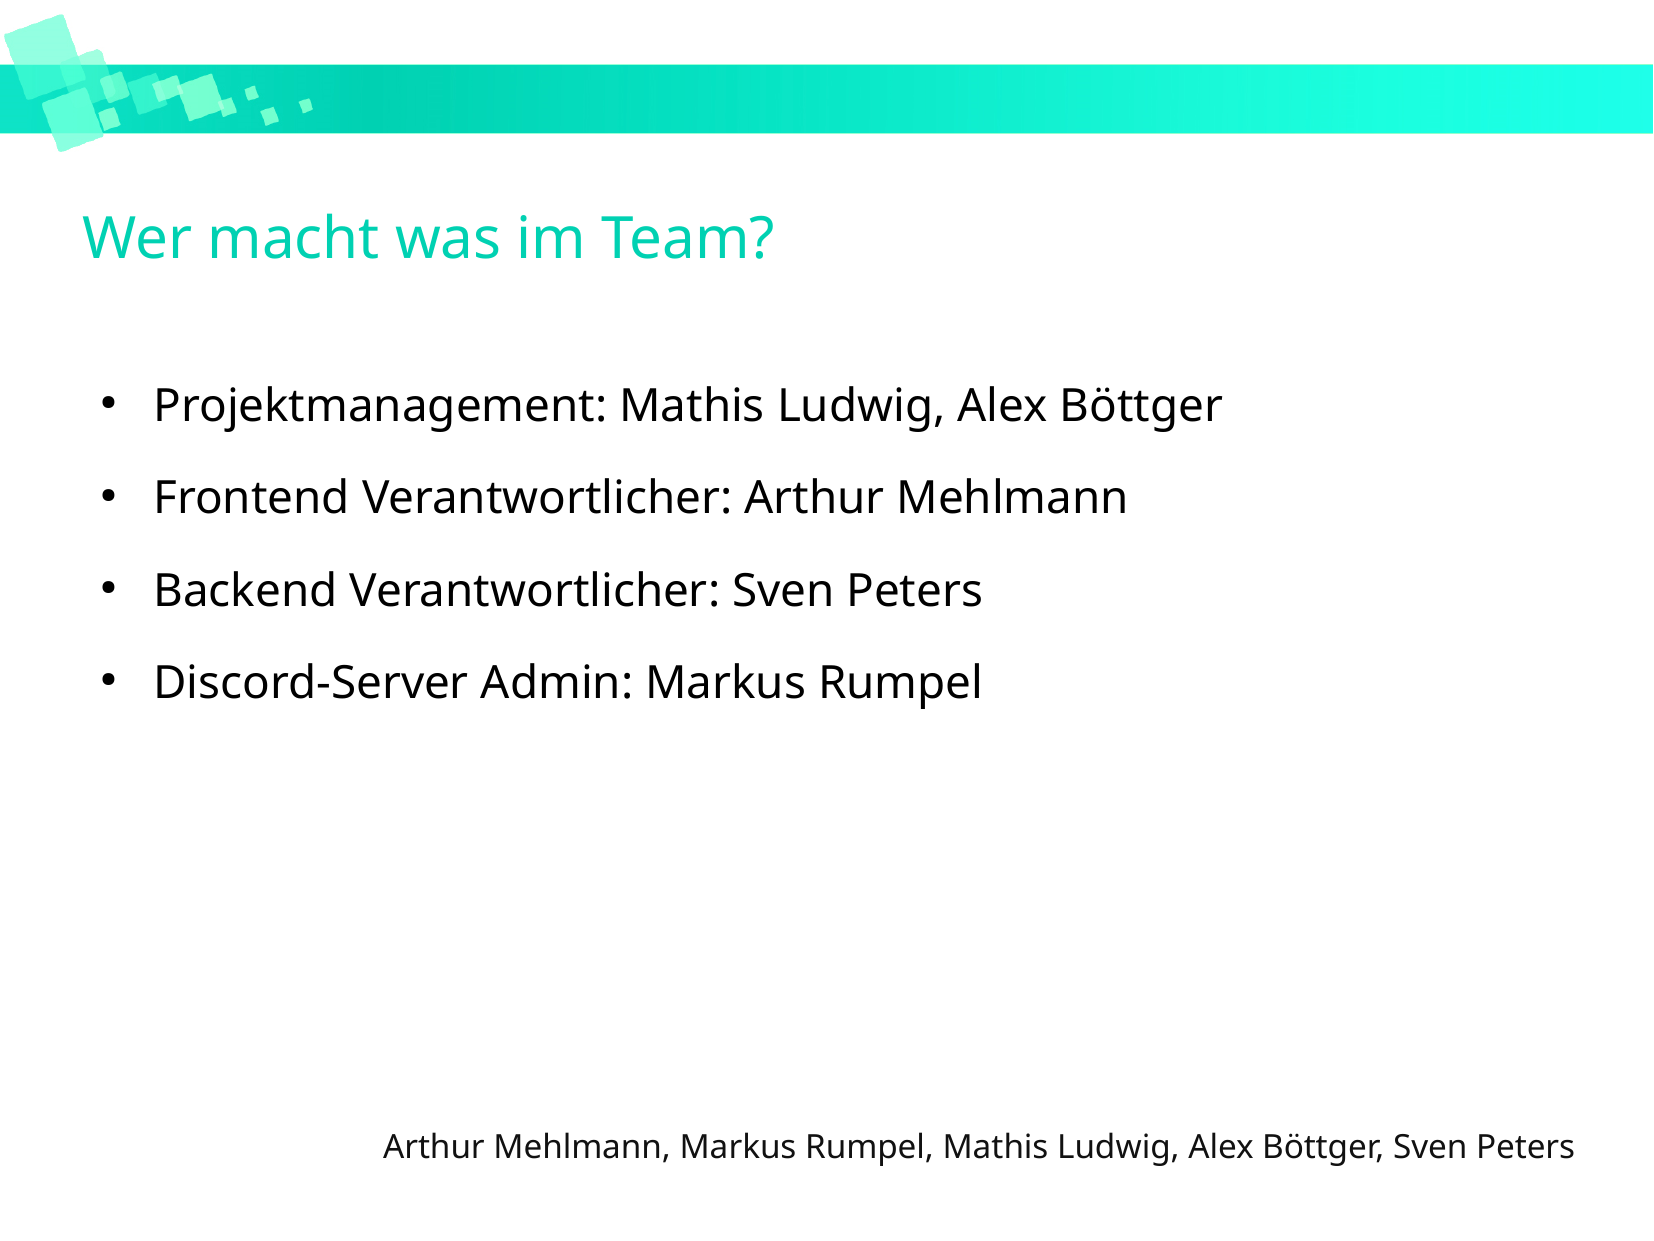

# Wer macht was im Team?
Projektmanagement: Mathis Ludwig, Alex Böttger
Frontend Verantwortlicher: Arthur Mehlmann
Backend Verantwortlicher: Sven Peters
Discord-Server Admin: Markus Rumpel
Arthur Mehlmann, Markus Rumpel, Mathis Ludwig, Alex Böttger, Sven Peters